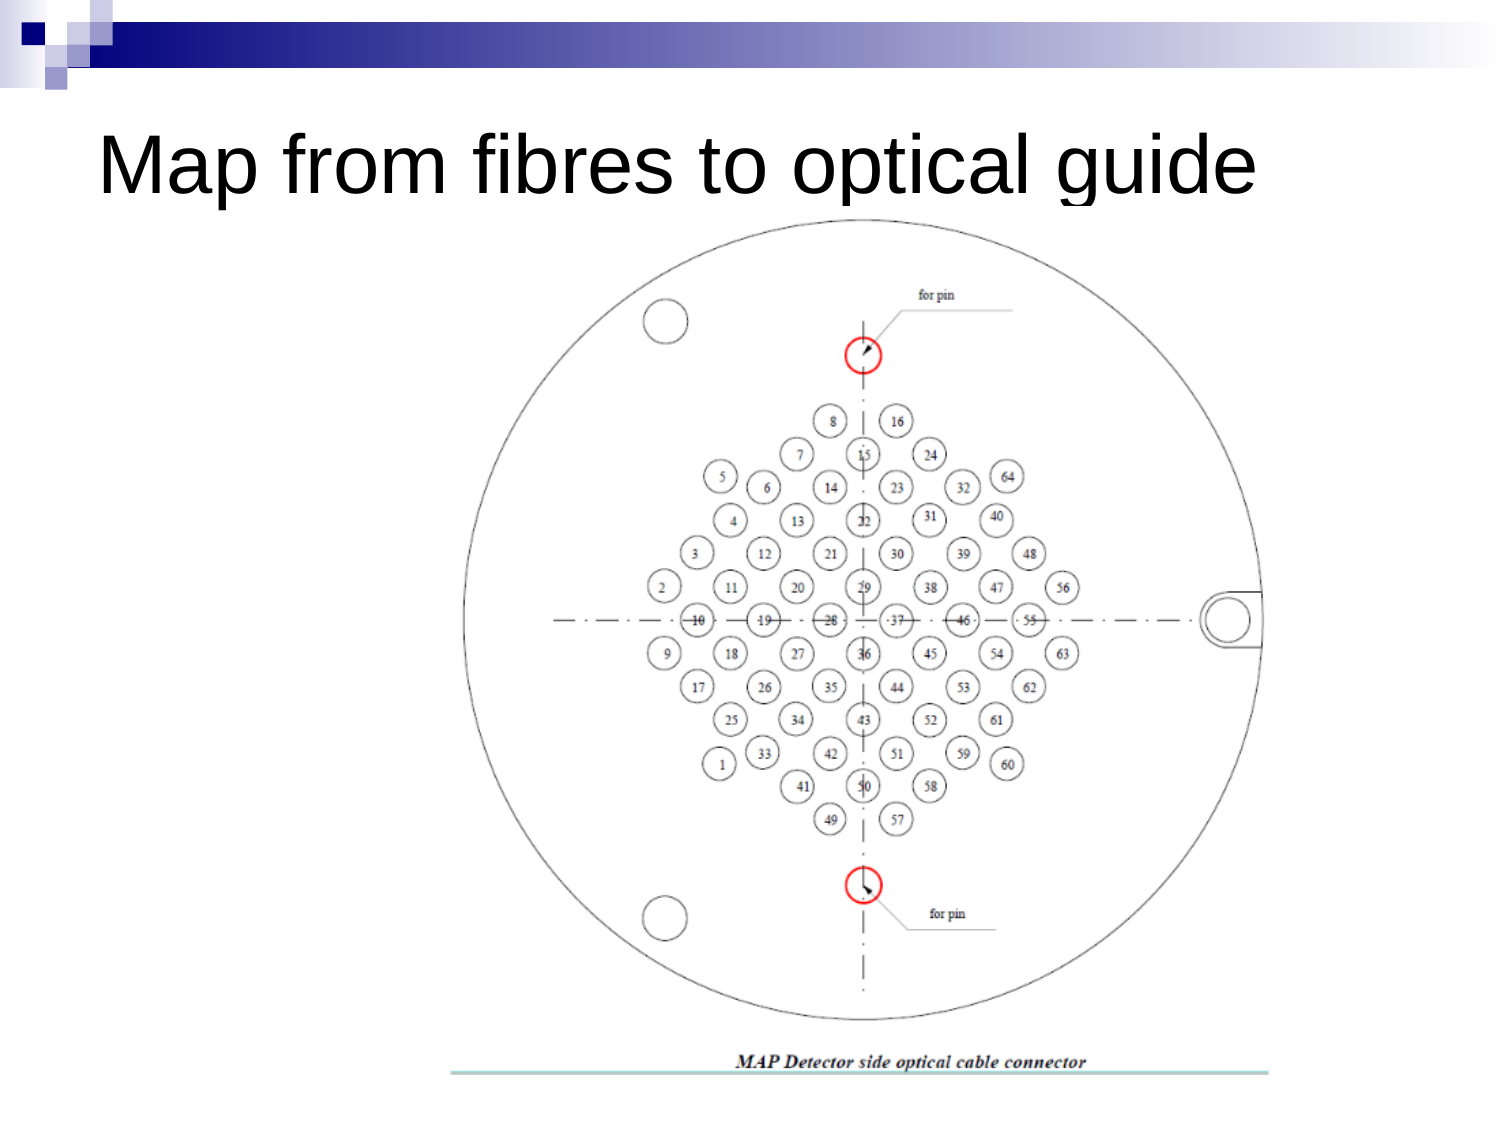

# Map from fibres to optical guide